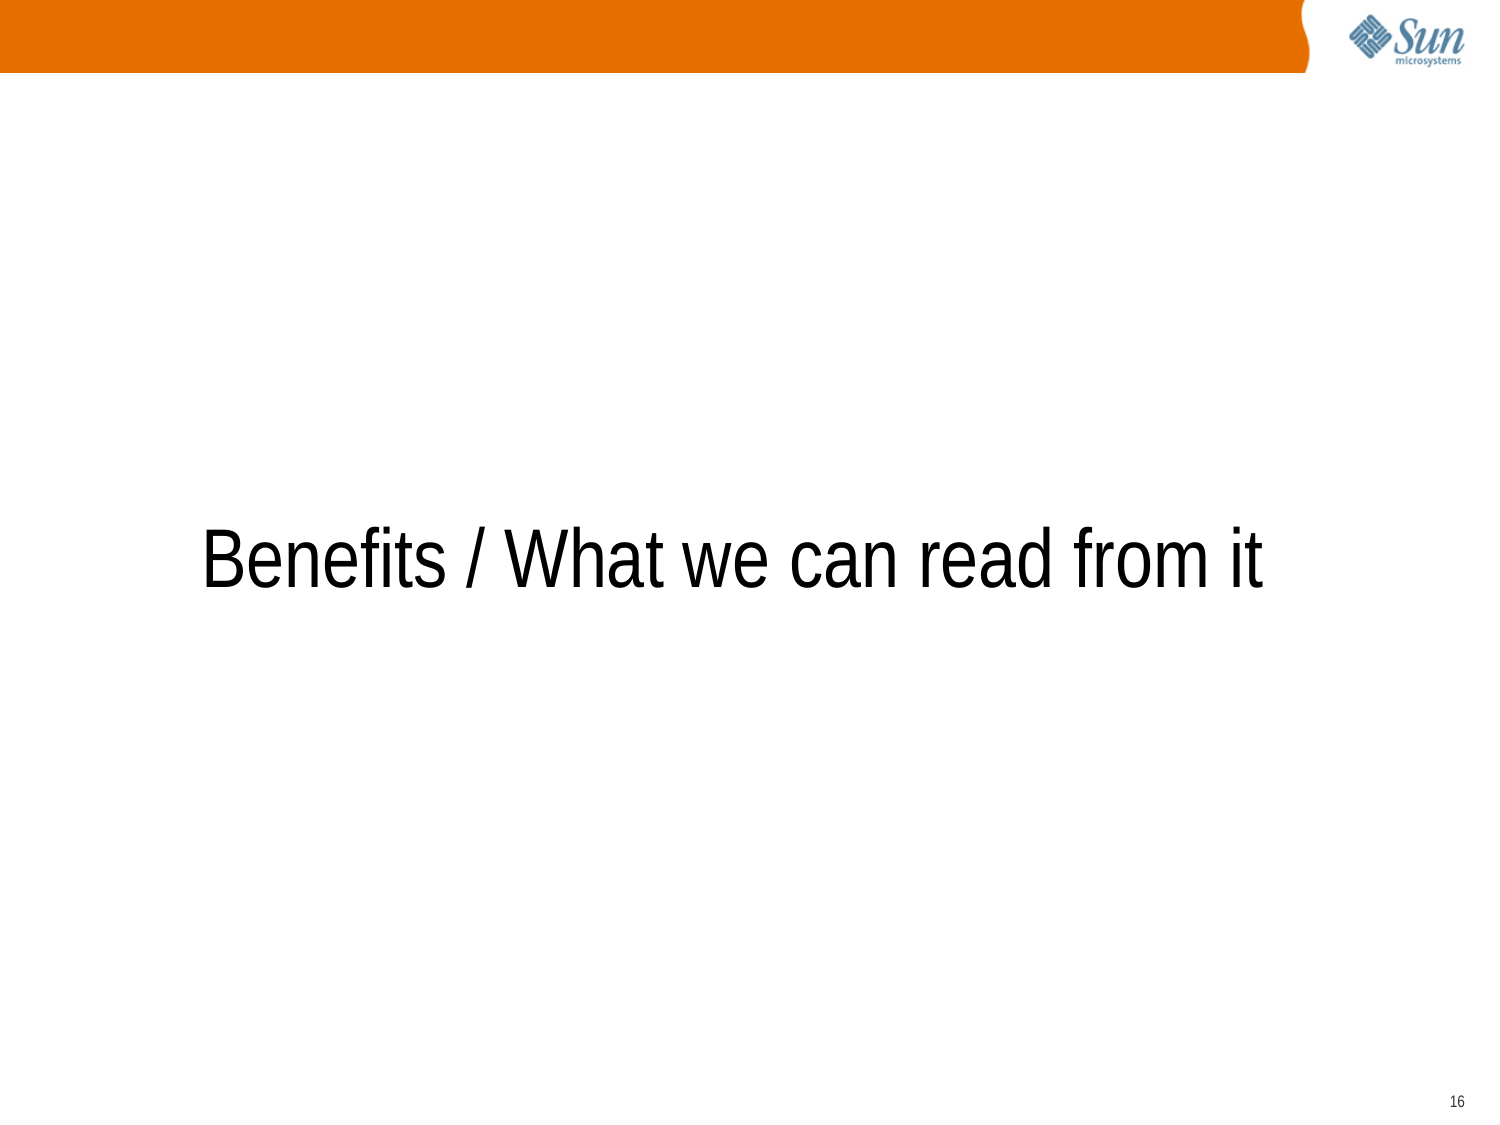

# Benefits / What we can read from it